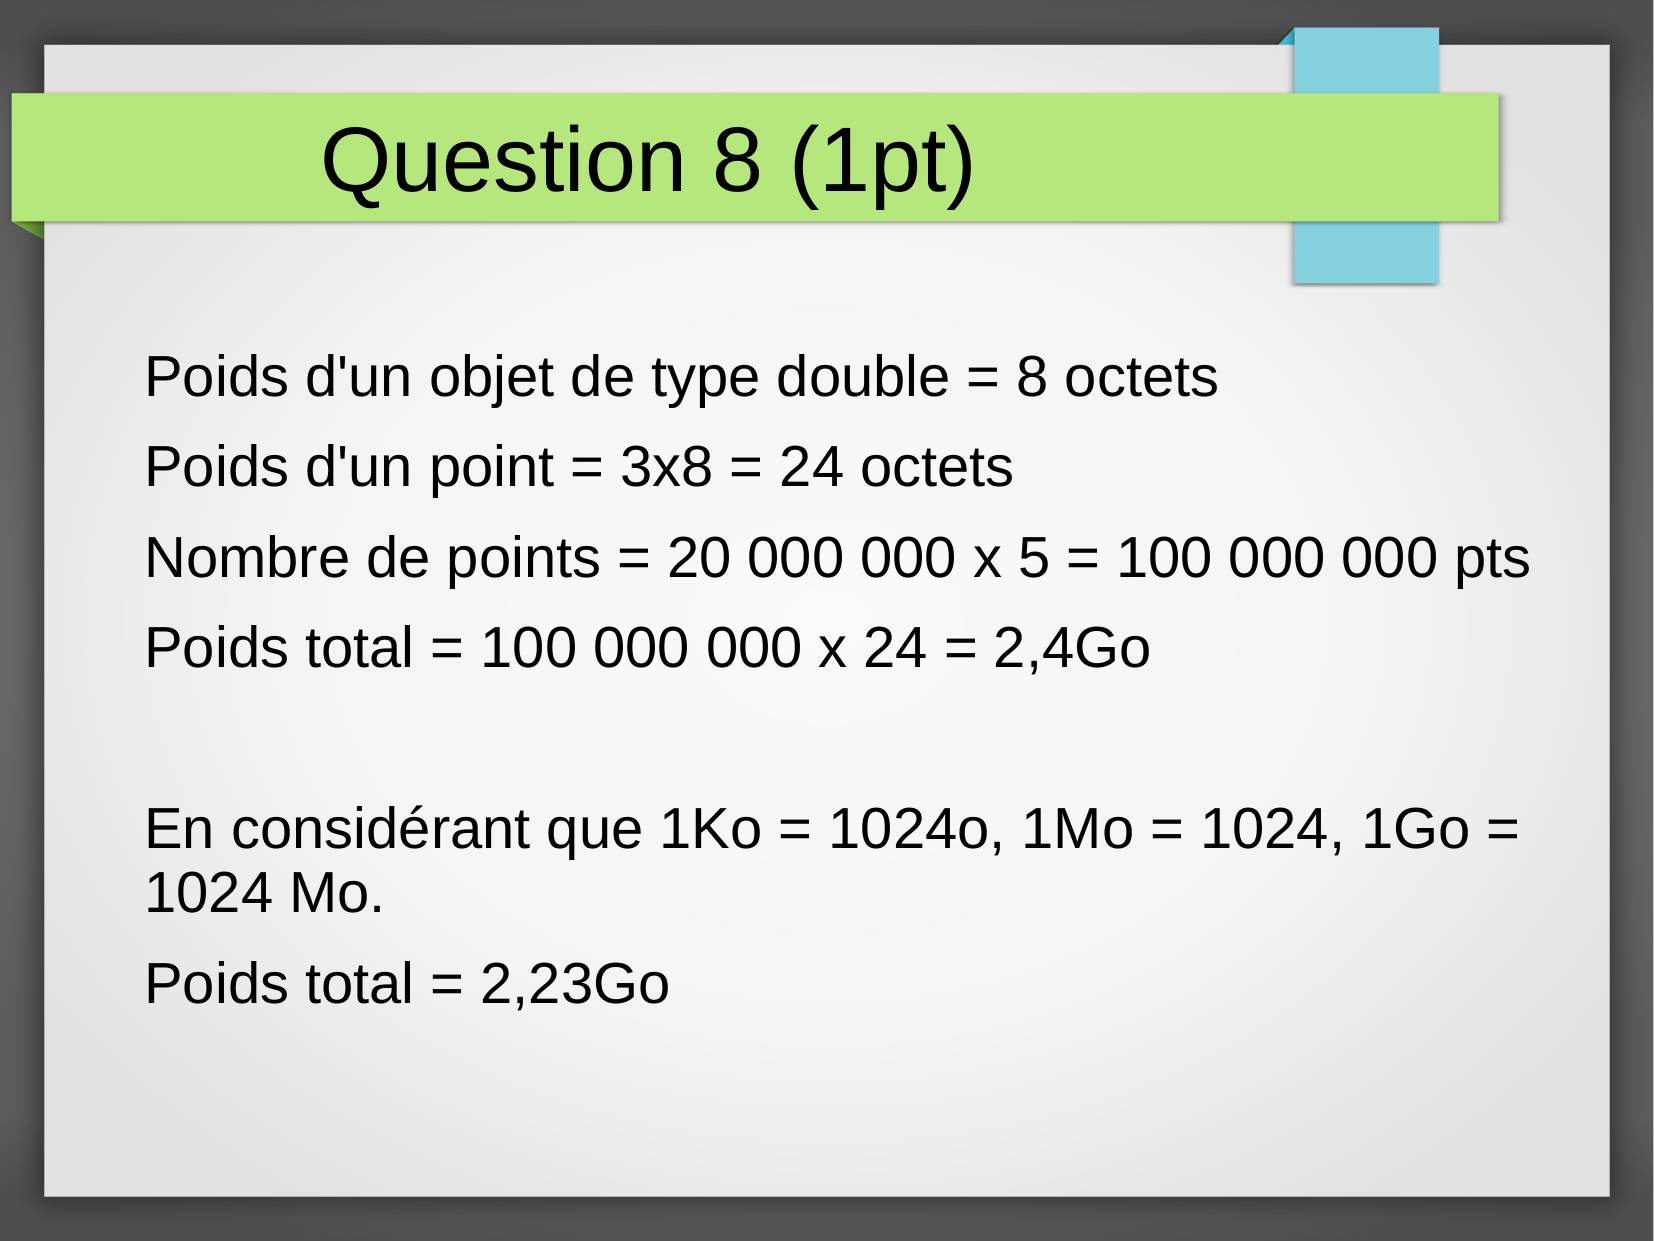

# Question 8 (1pt)
Poids d'un objet de type double = 8 octets
Poids d'un point = 3x8 = 24 octets
Nombre de points = 20 000 000 x 5 = 100 000 000 pts
Poids total = 100 000 000 x 24 = 2,4Go
En considérant que 1Ko = 1024o, 1Mo = 1024, 1Go = 1024 Mo.
Poids total = 2,23Go